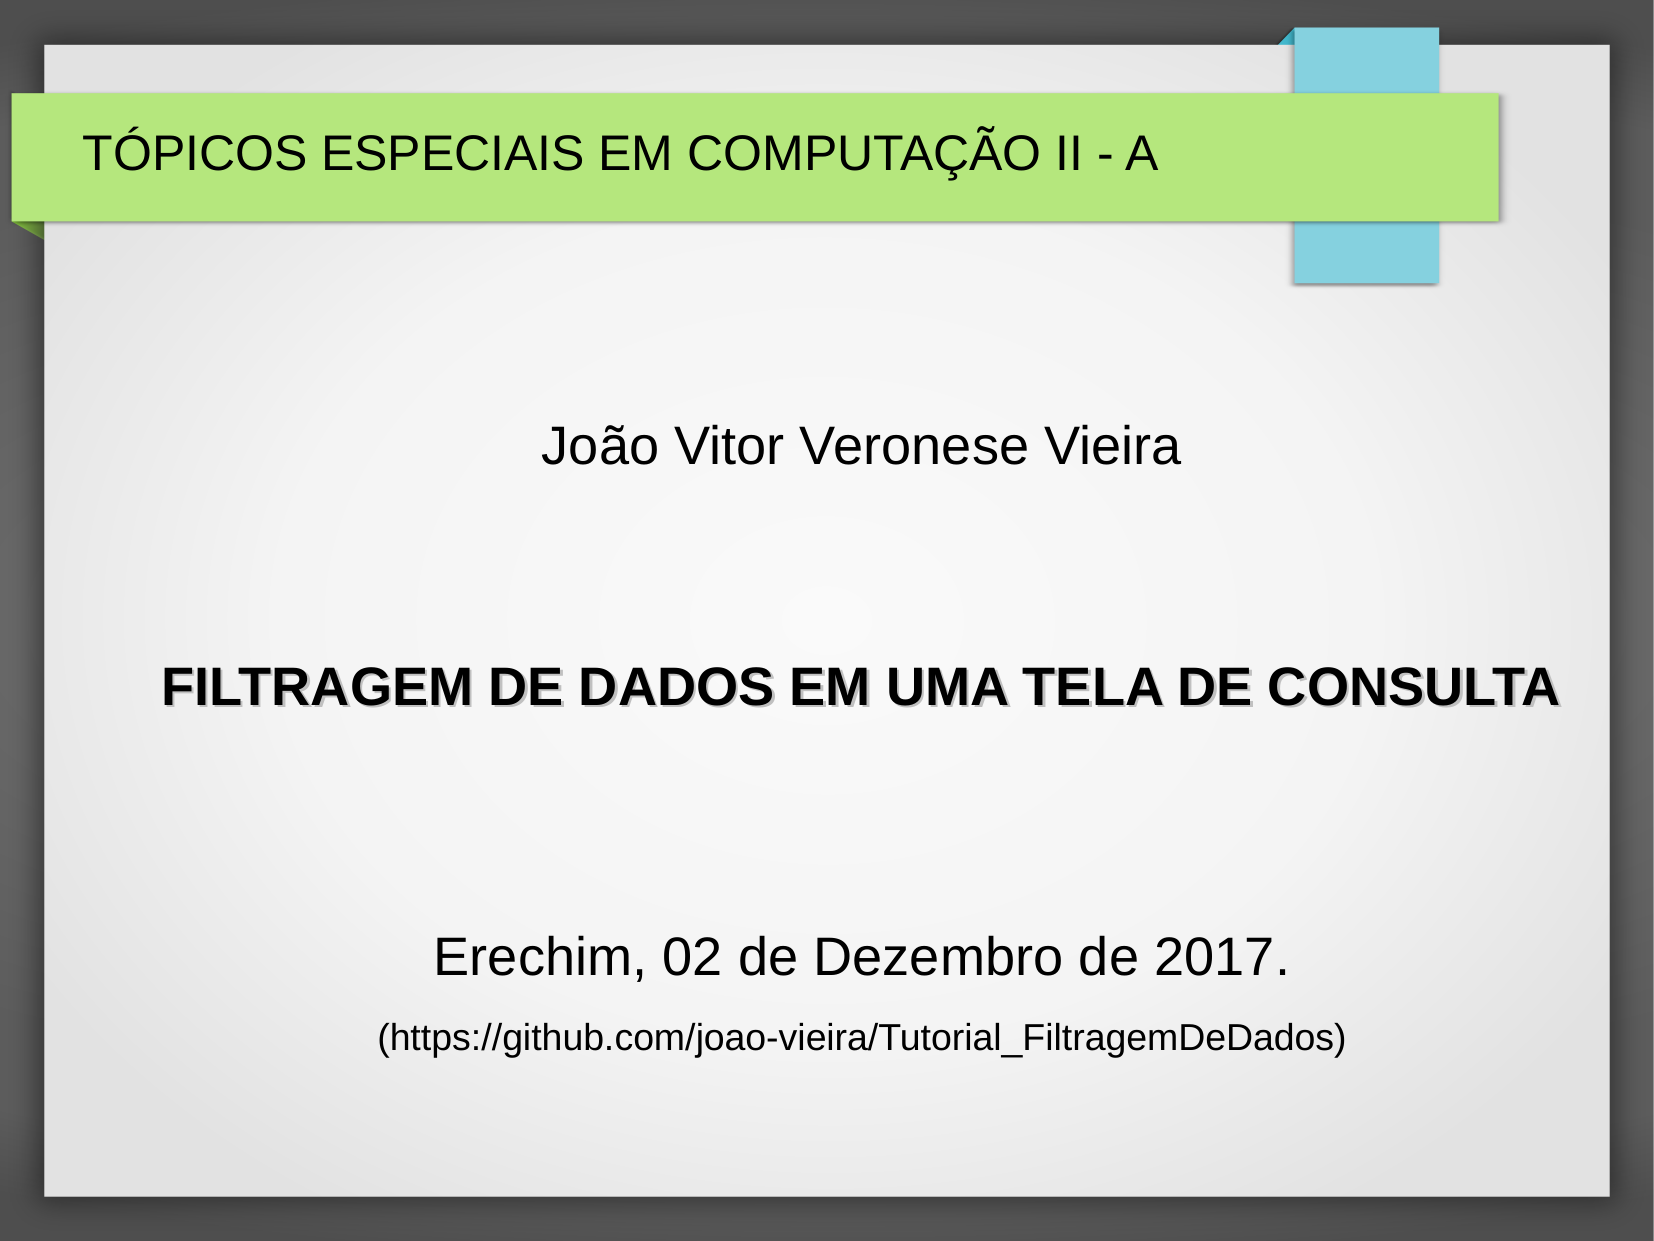

# TÓPICOS ESPECIAIS EM COMPUTAÇÃO II - A
João Vitor Veronese Vieira
FILTRAGEM DE DADOS EM UMA TELA DE CONSULTA
Erechim, 02 de Dezembro de 2017.
(https://github.com/joao-vieira/Tutorial_FiltragemDeDados)